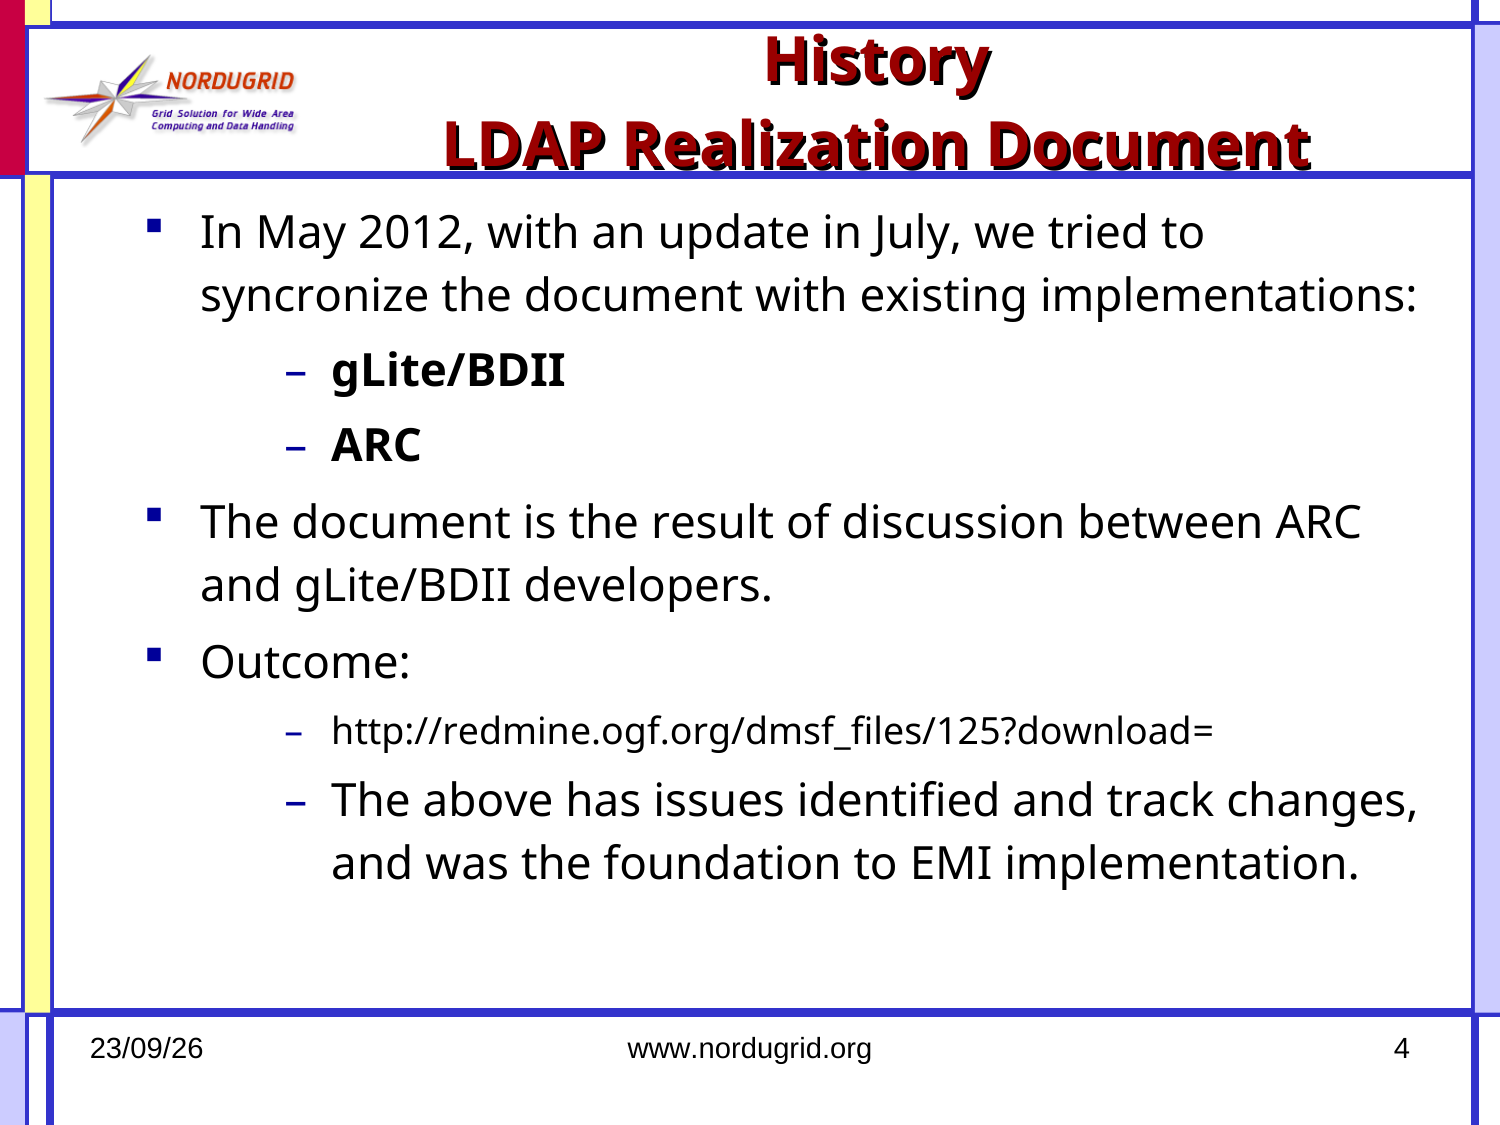

# History LDAP Realization Document
In May 2012, with an update in July, we tried to syncronize the document with existing implementations:
gLite/BDII
ARC
The document is the result of discussion between ARC and gLite/BDII developers.
Outcome:
http://redmine.ogf.org/dmsf_files/125?download=
The above has issues identified and track changes, and was the foundation to EMI implementation.
www.nordugrid.org
4